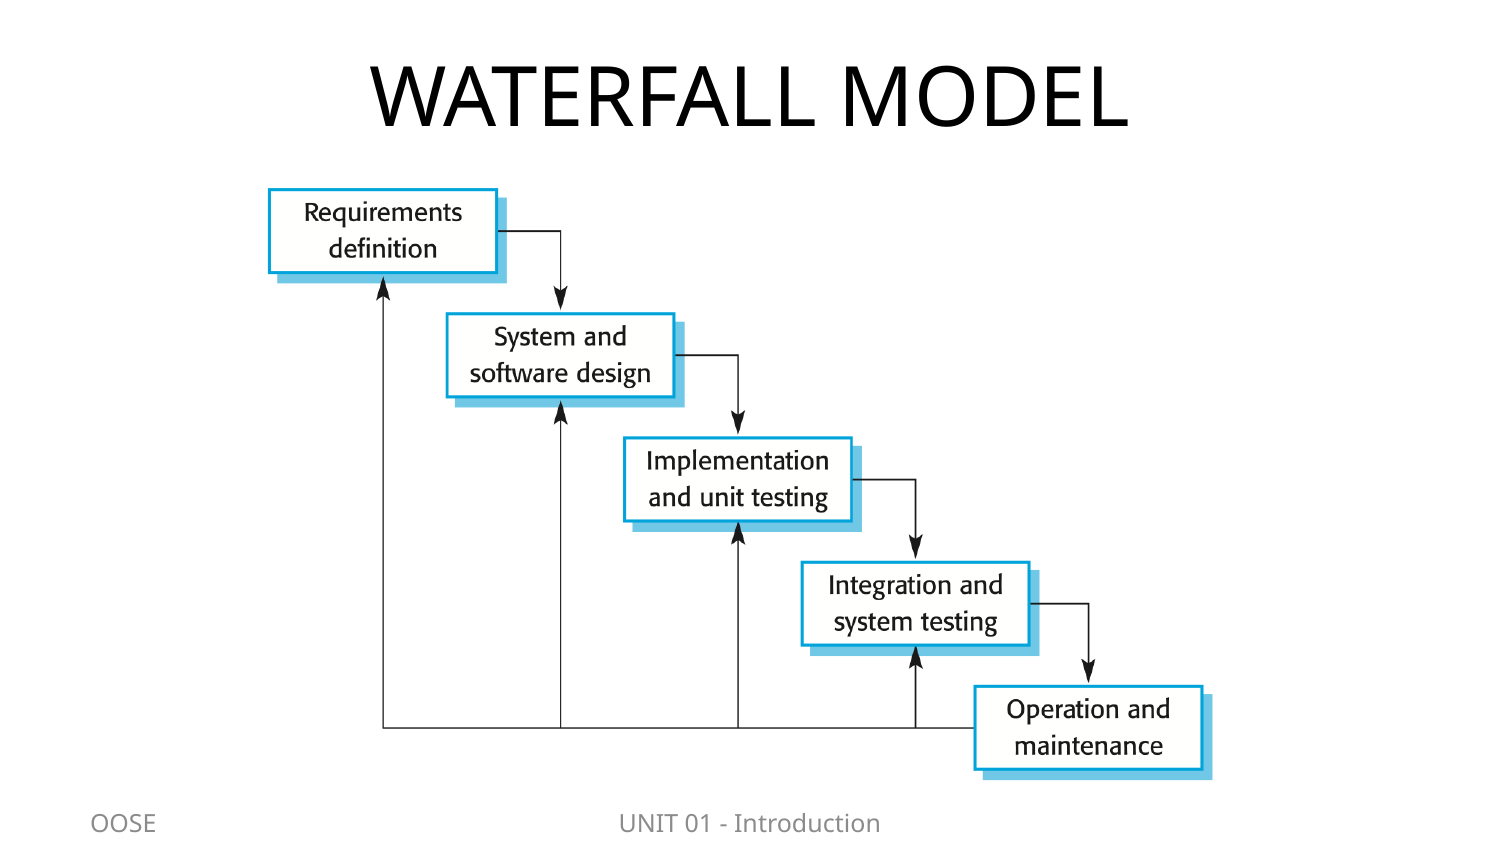

# Waterfall model
OOSE
UNIT 01 - Introduction